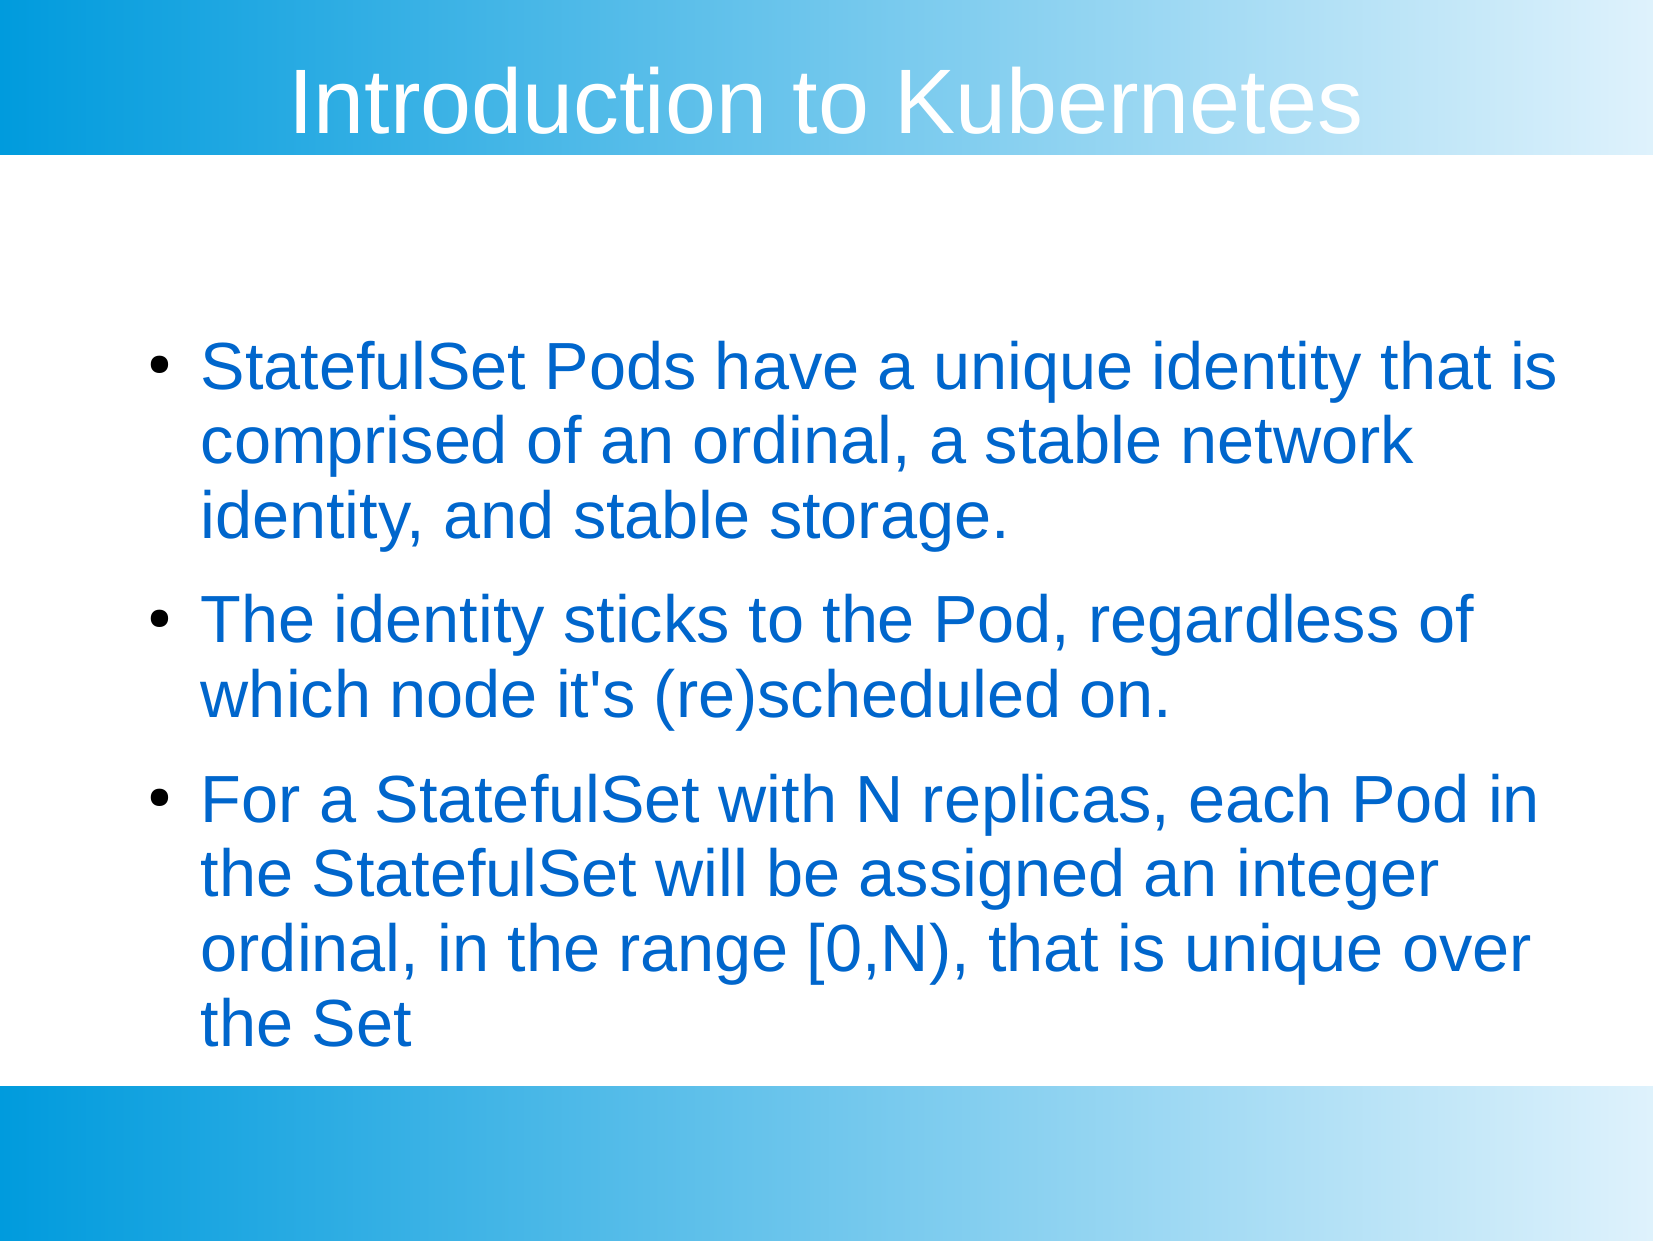

# Introduction to Kubernetes
StatefulSet Pods have a unique identity that is comprised of an ordinal, a stable network identity, and stable storage.
The identity sticks to the Pod, regardless of which node it's (re)scheduled on.
For a StatefulSet with N replicas, each Pod in the StatefulSet will be assigned an integer ordinal, in the range [0,N), that is unique over the Set